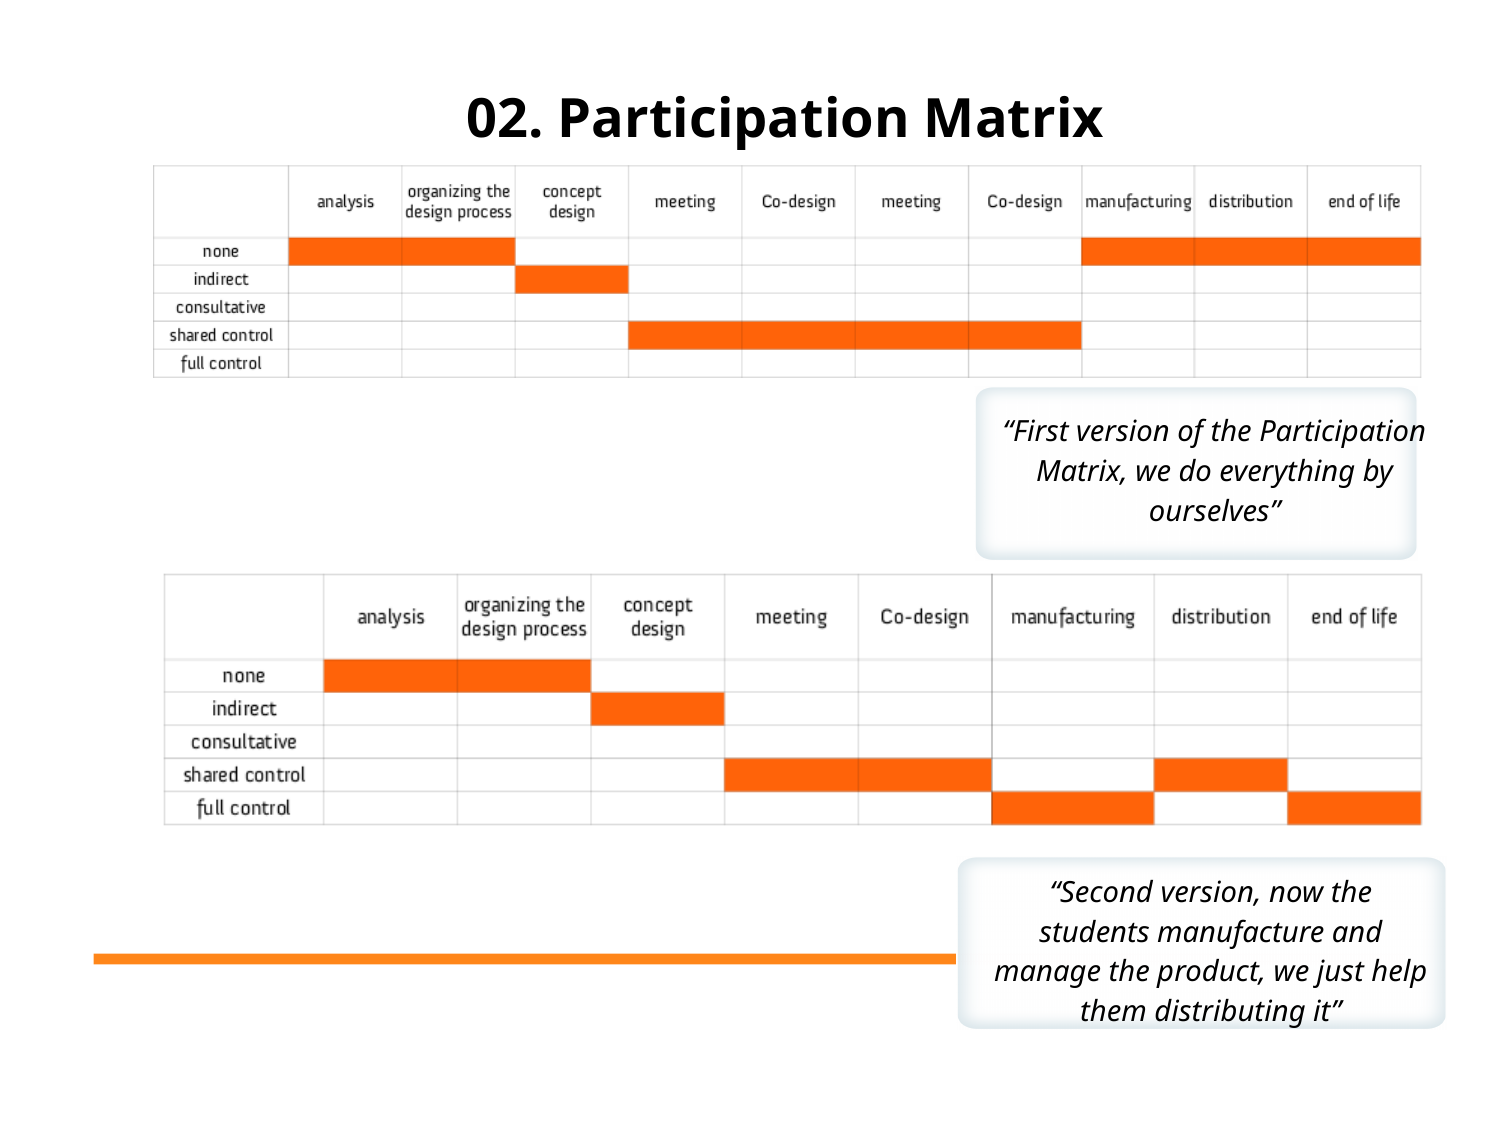

# 02. Participation Matrix
“First version of the Participation Matrix, we do everything by ourselves”
“Second version, now the students manufacture and manage the product, we just help them distributing it”